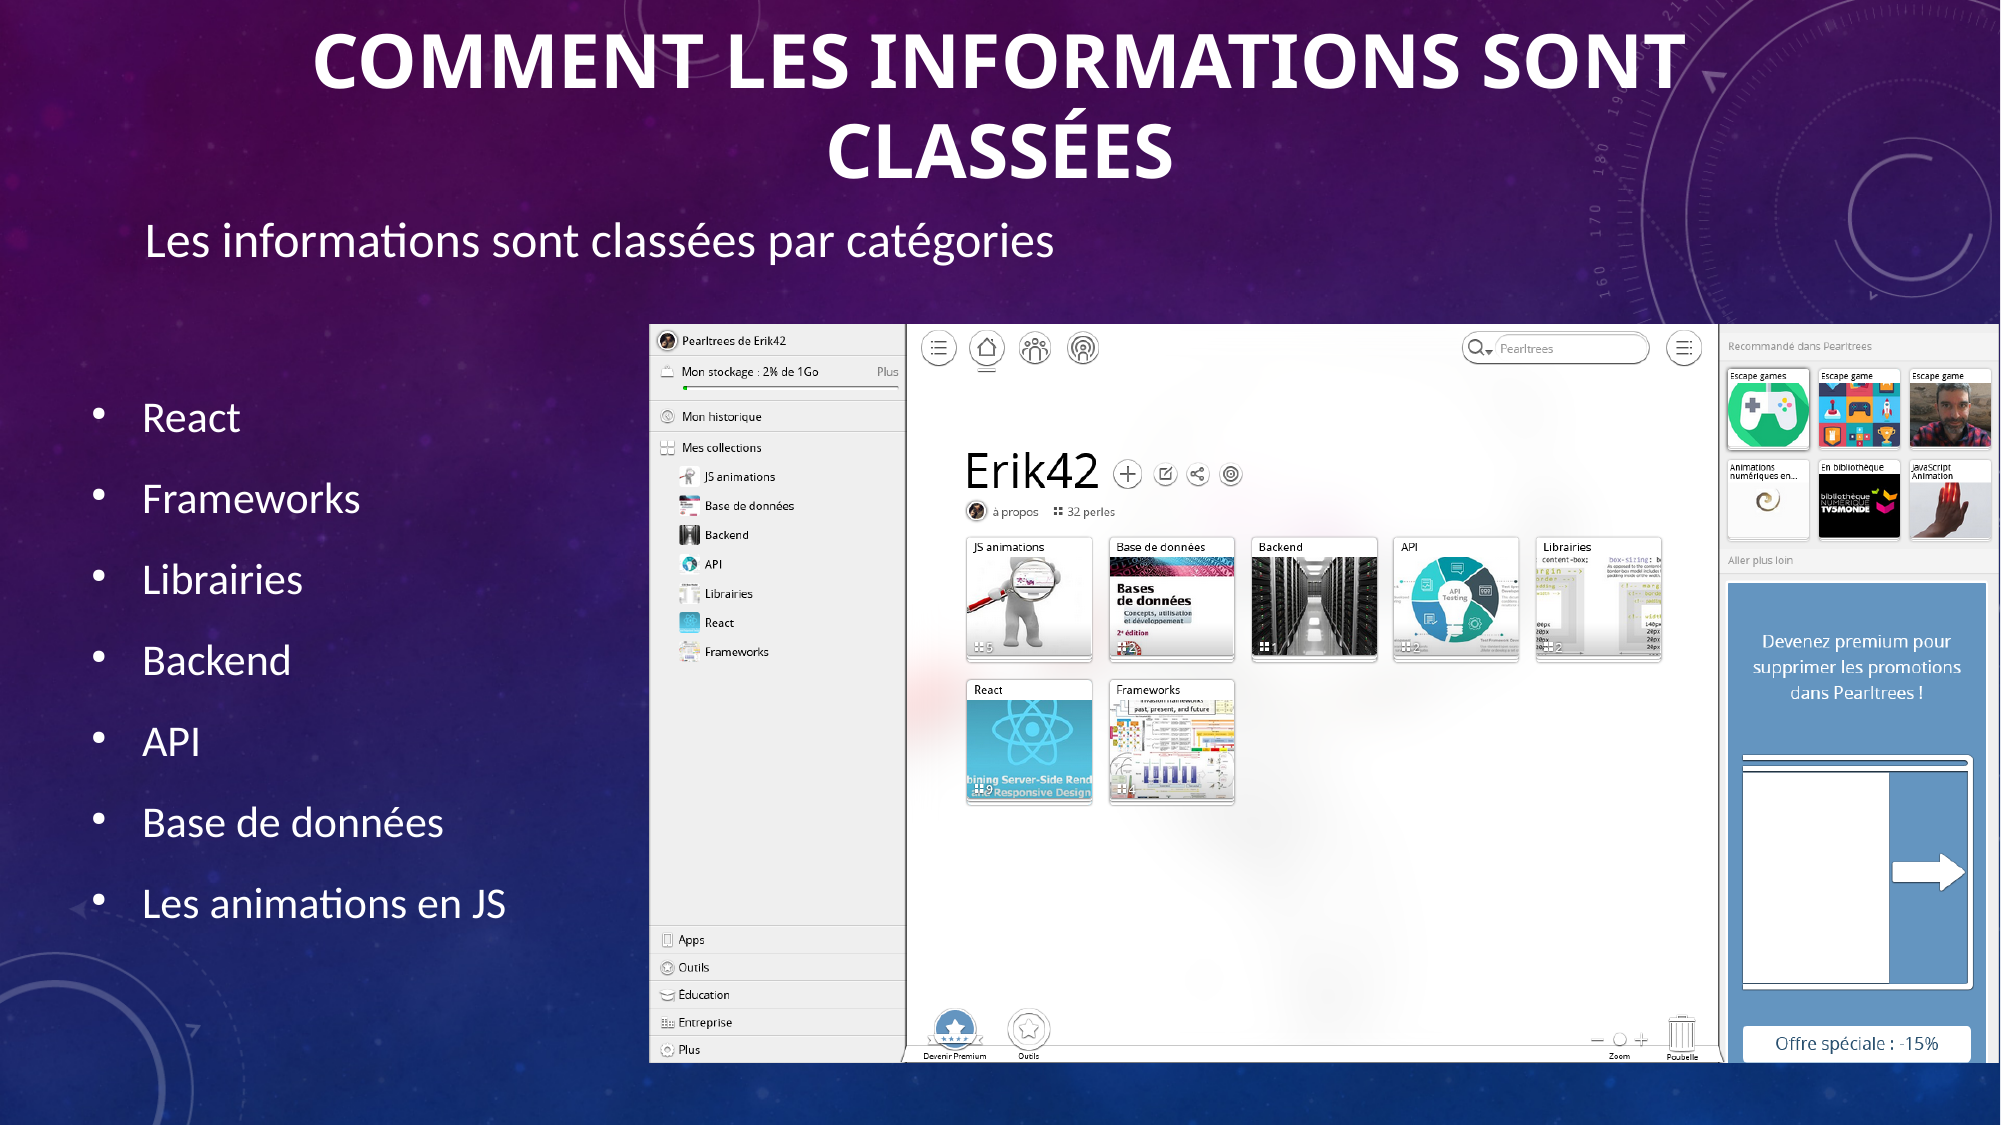

# comment les informations sont classées
Les informations sont classées par catégories
React
Frameworks
Librairies
Backend
API
Base de données
Les animations en JS